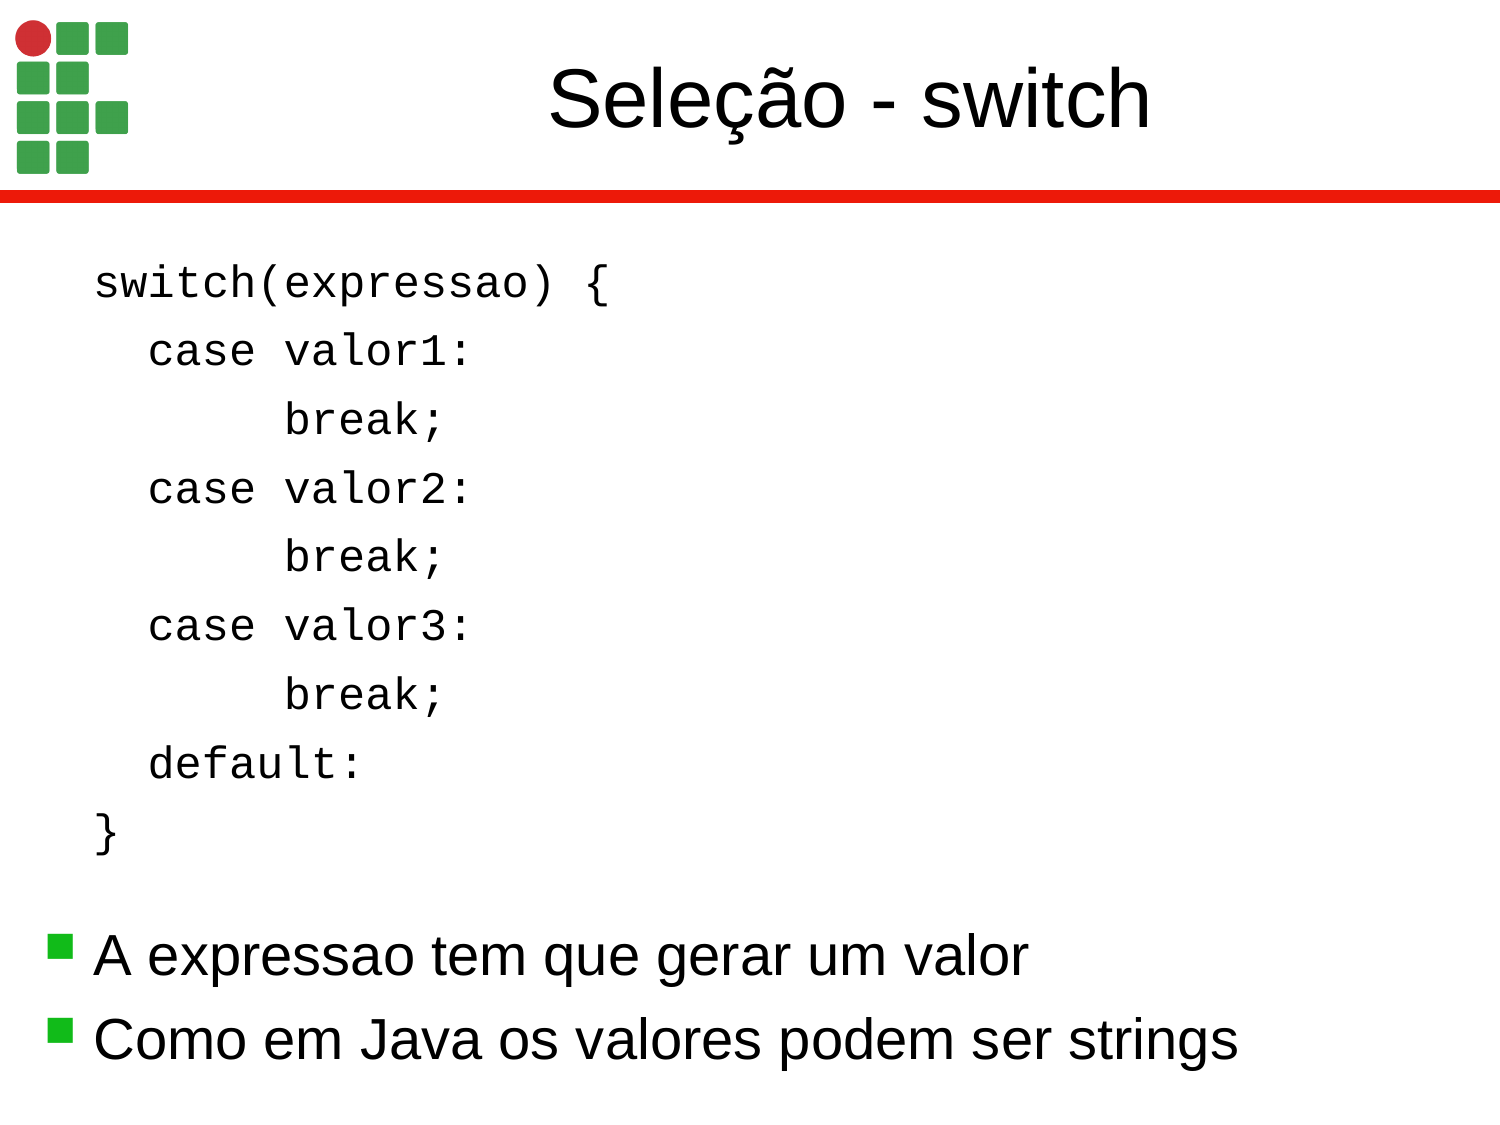

# Seleção - switch
switch(expressao) {
 case valor1:
 break;
 case valor2:
 break;
 case valor3:
 break;
 default:
}
A expressao tem que gerar um valor
Como em Java os valores podem ser strings